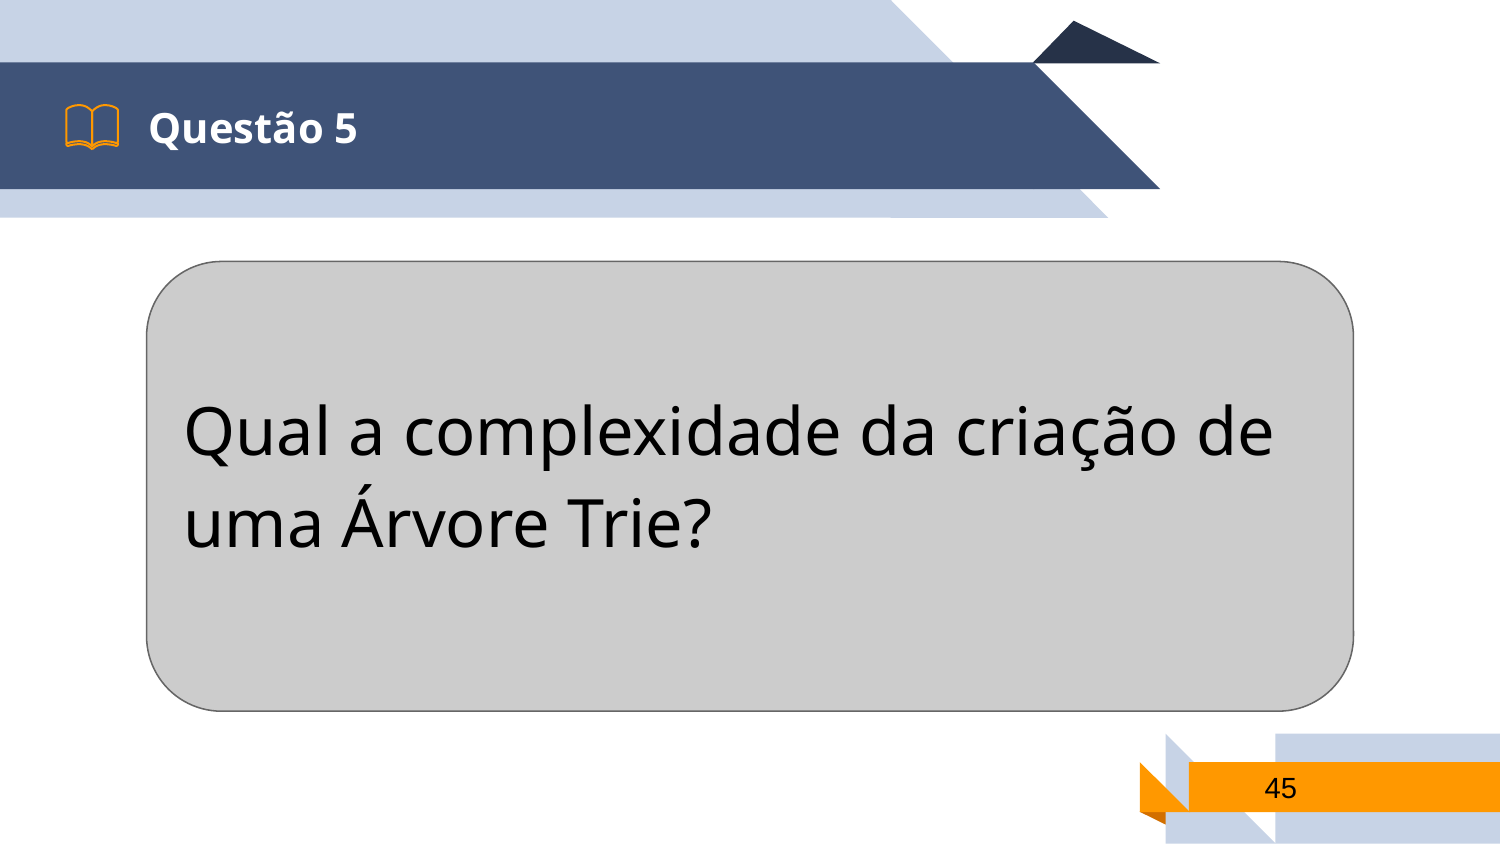

# Questão 5
Qual a complexidade da criação de uma Árvore Trie?